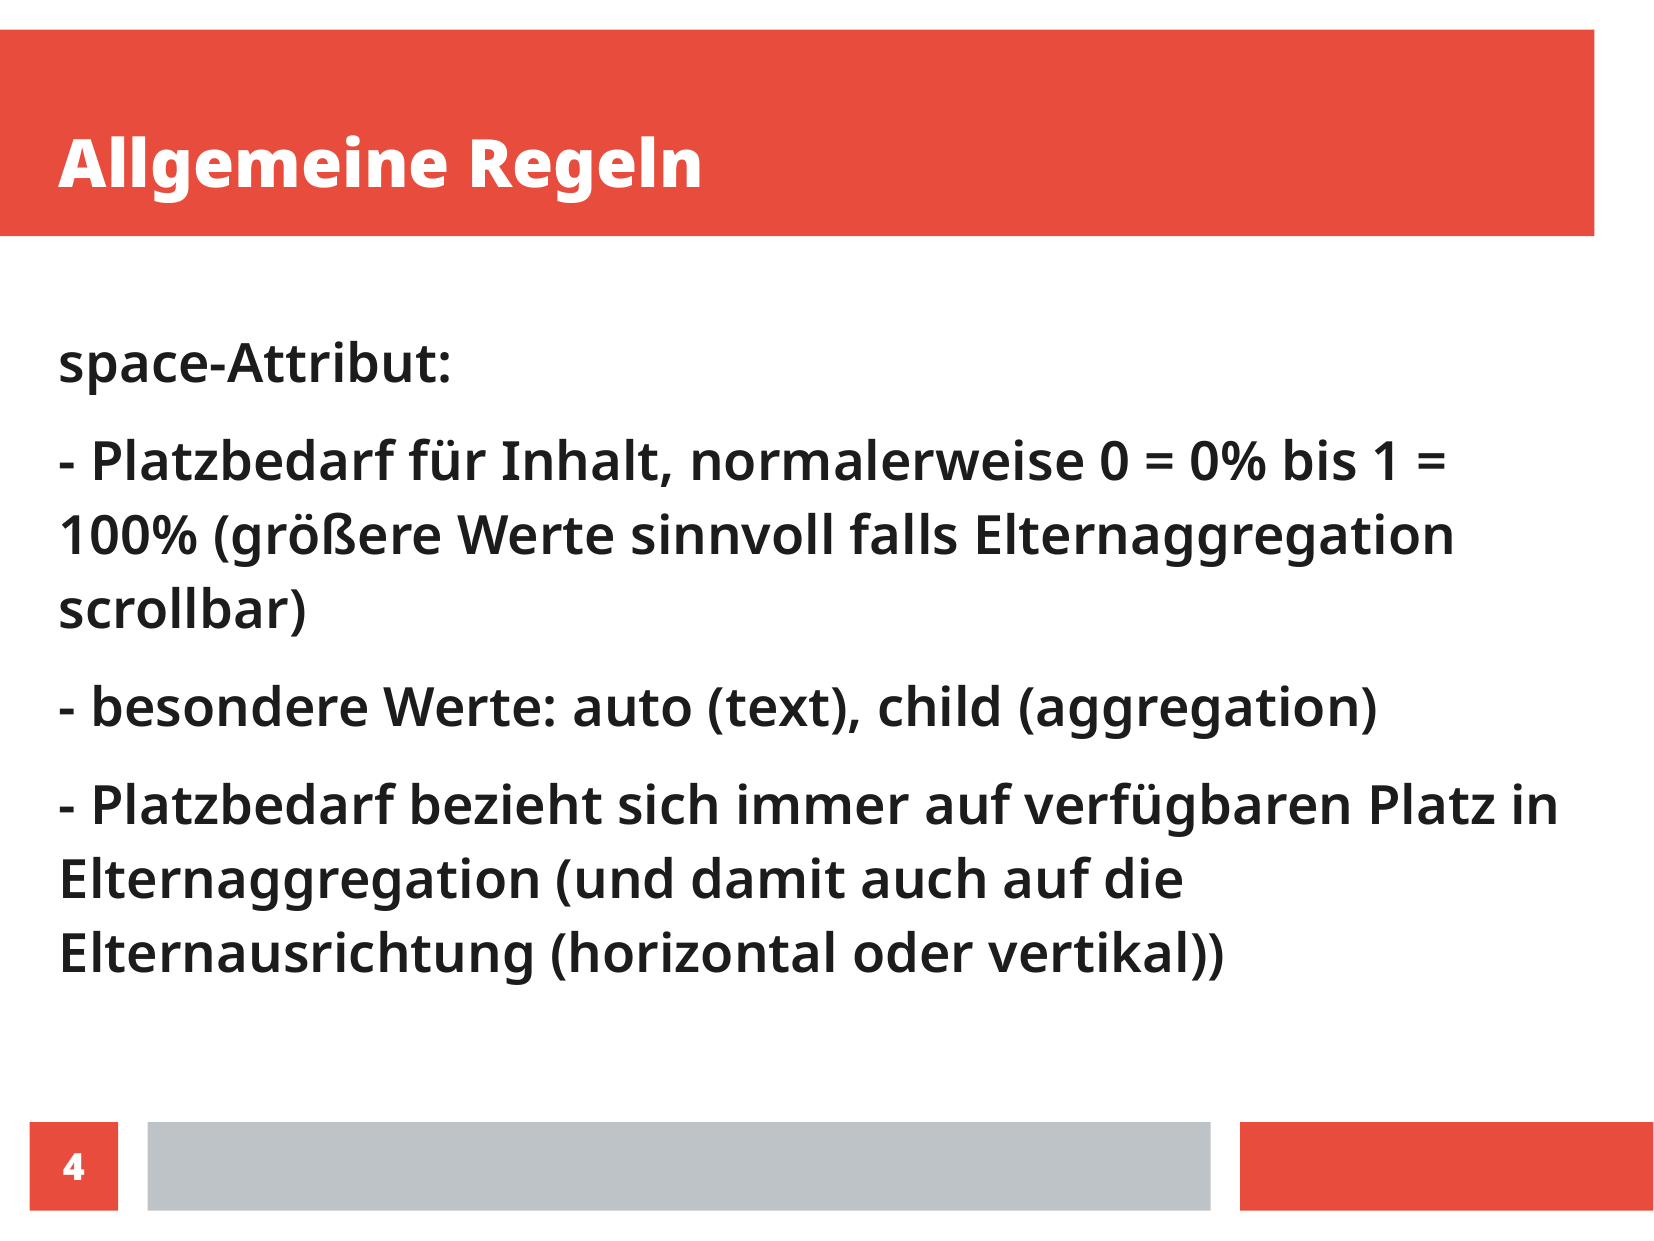

# Allgemeine Regeln
space-Attribut:
- Platzbedarf für Inhalt, normalerweise 0 = 0% bis 1 = 100% (größere Werte sinnvoll falls Elternaggregation scrollbar)
- besondere Werte: auto (text), child (aggregation)
- Platzbedarf bezieht sich immer auf verfügbaren Platz in Elternaggregation (und damit auch auf die Elternausrichtung (horizontal oder vertikal))
4